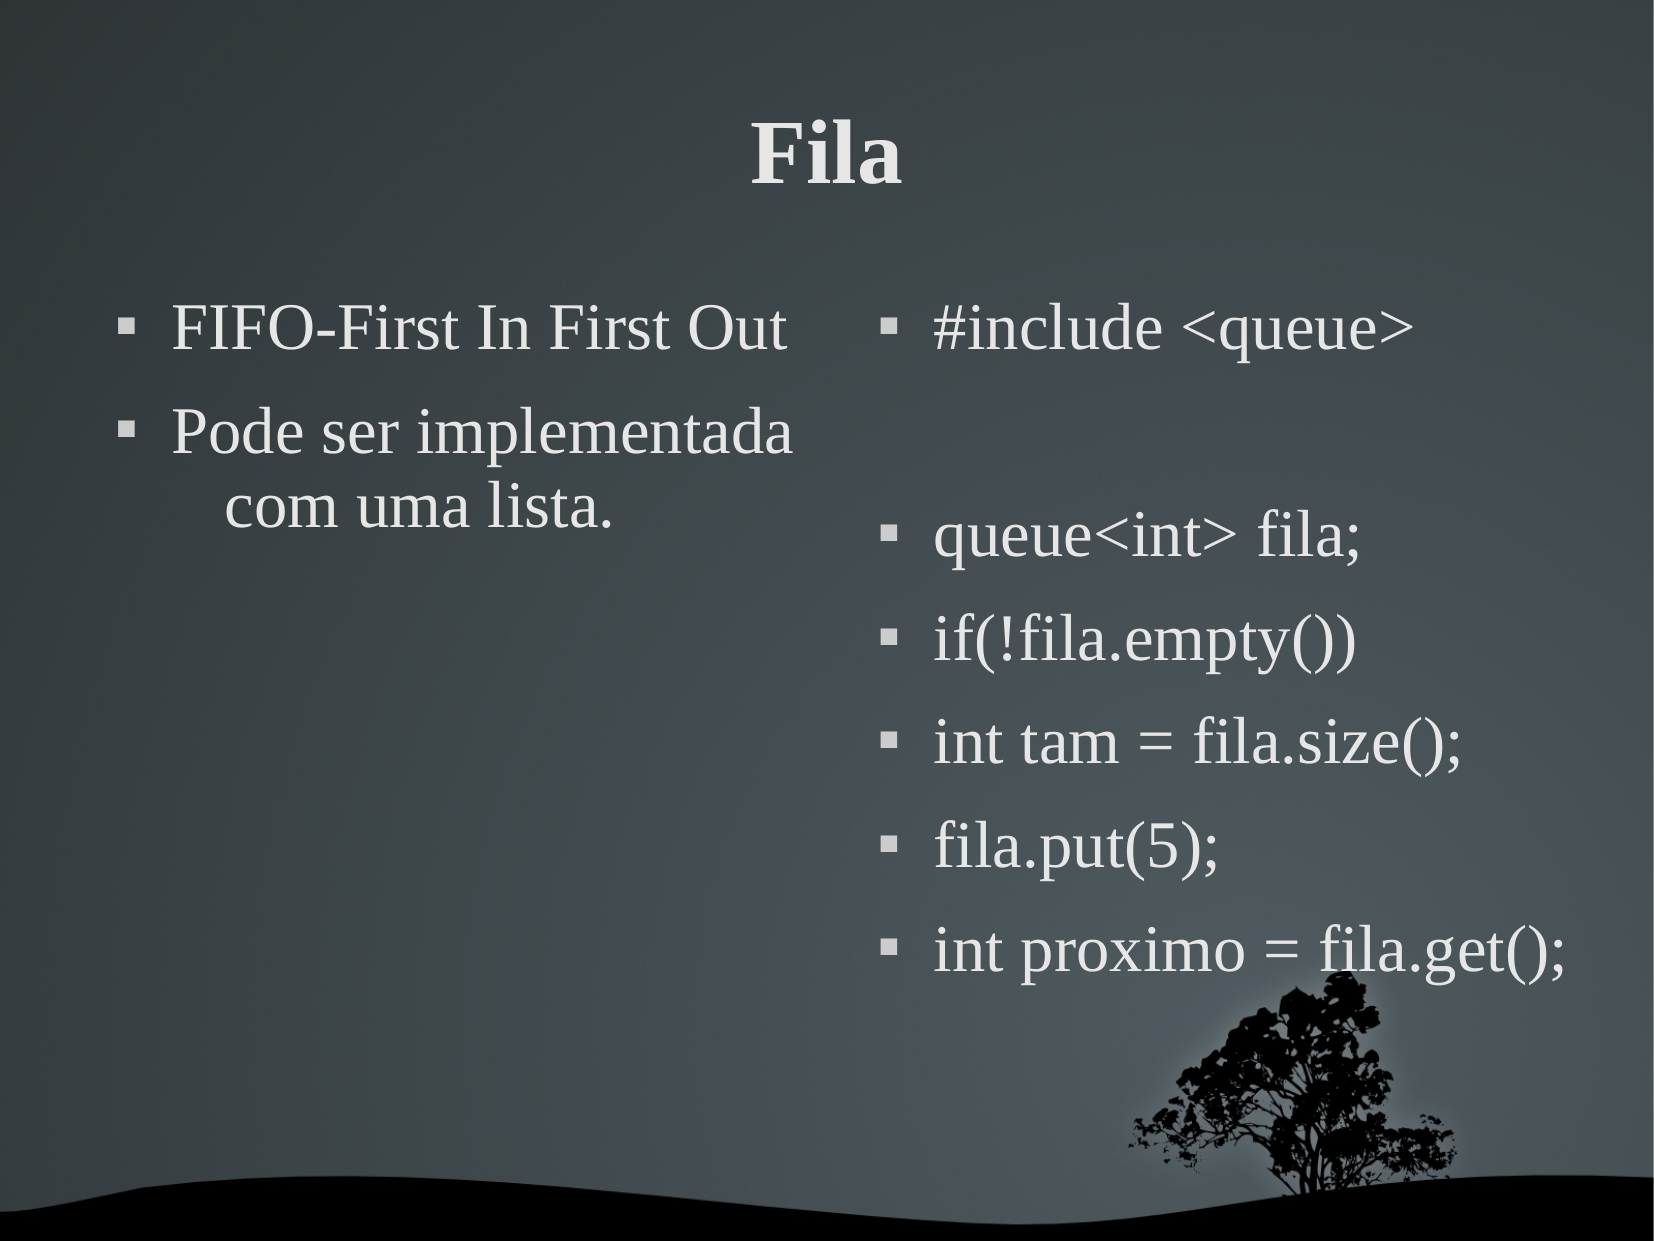

# Fila
FIFO-First In First Out
Pode ser implementada com uma lista.
#include <queue>
queue<int> fila;
if(!fila.empty())
int tam = fila.size();
fila.put(5);
int proximo = fila.get();